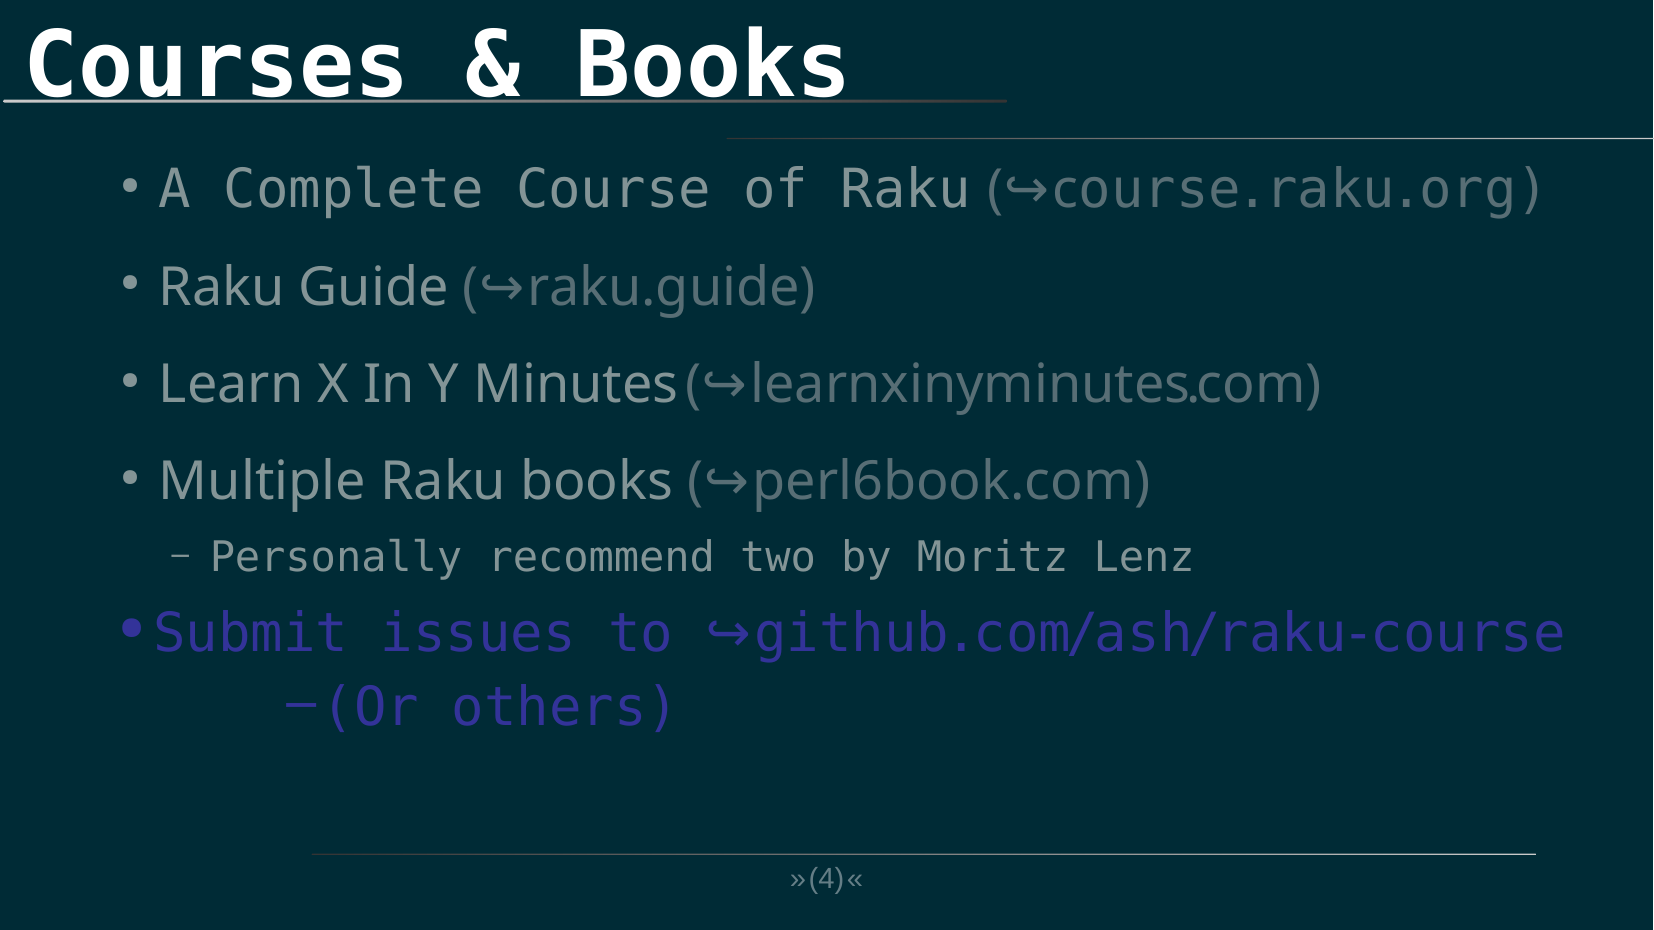

# Courses & Books
A Complete Course of Raku (↪ course.raku.org)
Raku Guide (↪ raku.guide)
Learn X In Y Minutes (↪ learnxinyminutes.com)
Multiple Raku books (↪ perl6book.com)
Personally recommend two by Moritz Lenz
Submit issues to ↪ github.com/ash/raku-course
 (Or others)